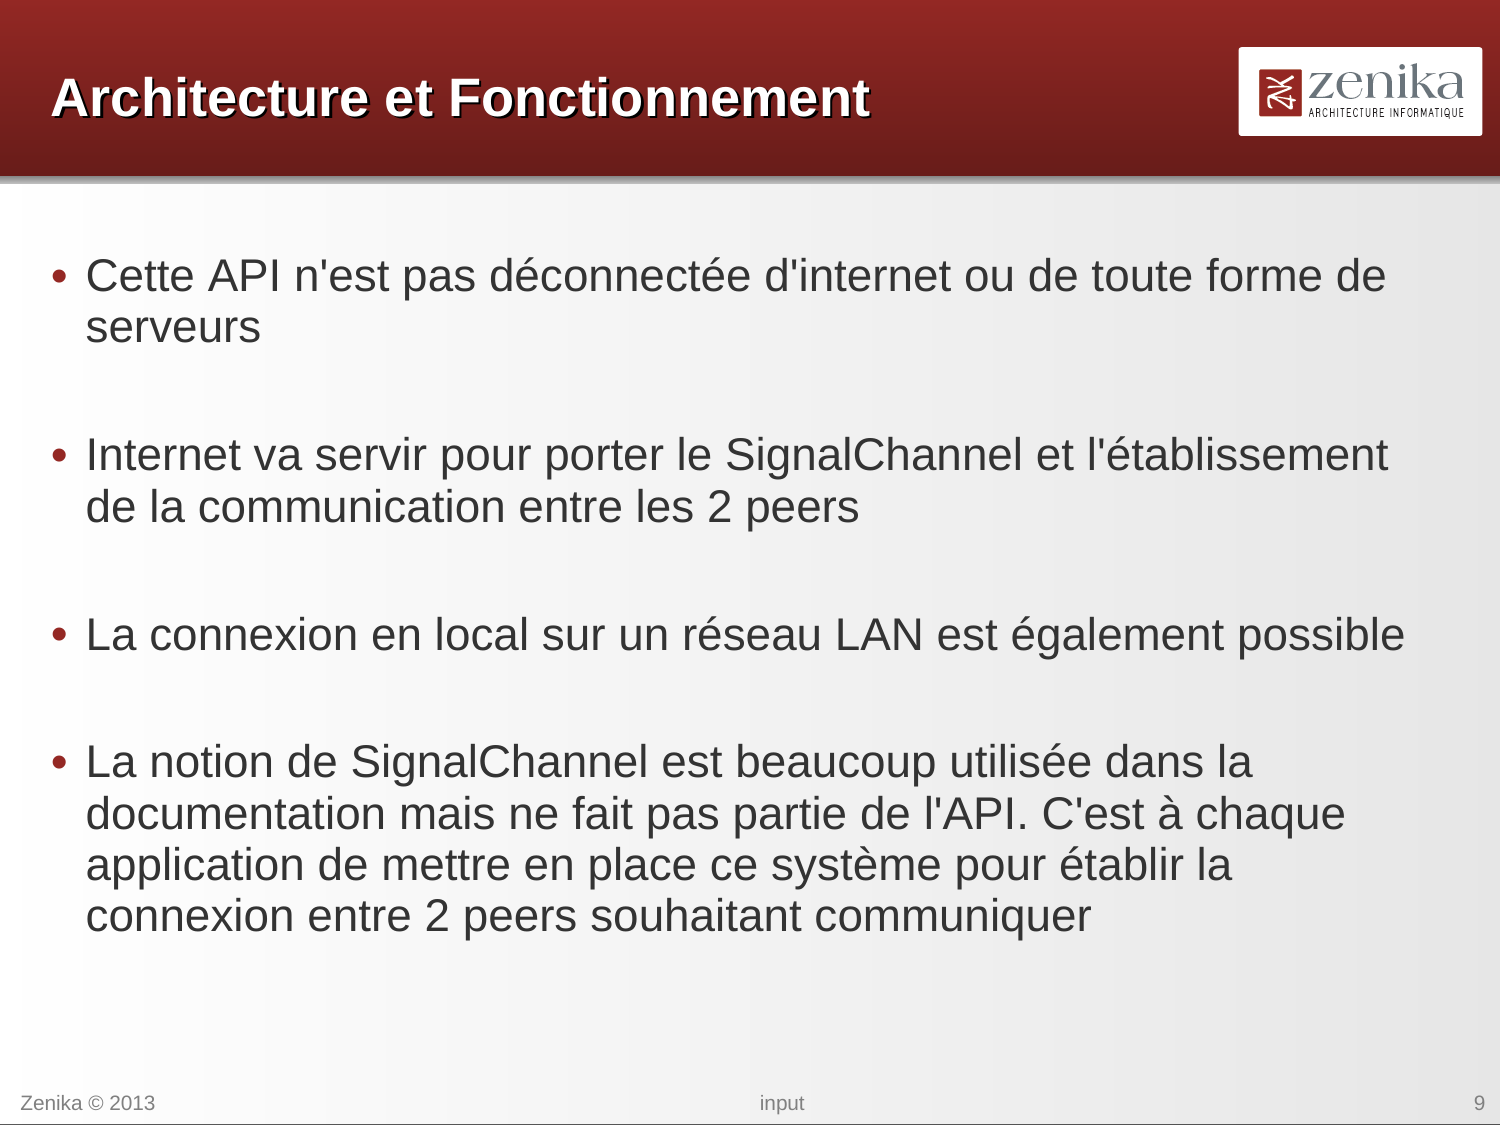

# Architecture et Fonctionnement
Cette API n'est pas déconnectée d'internet ou de toute forme de serveurs
Internet va servir pour porter le SignalChannel et l'établissement de la communication entre les 2 peers
La connexion en local sur un réseau LAN est également possible
La notion de SignalChannel est beaucoup utilisée dans la documentation mais ne fait pas partie de l'API. C'est à chaque application de mettre en place ce système pour établir la connexion entre 2 peers souhaitant communiquer